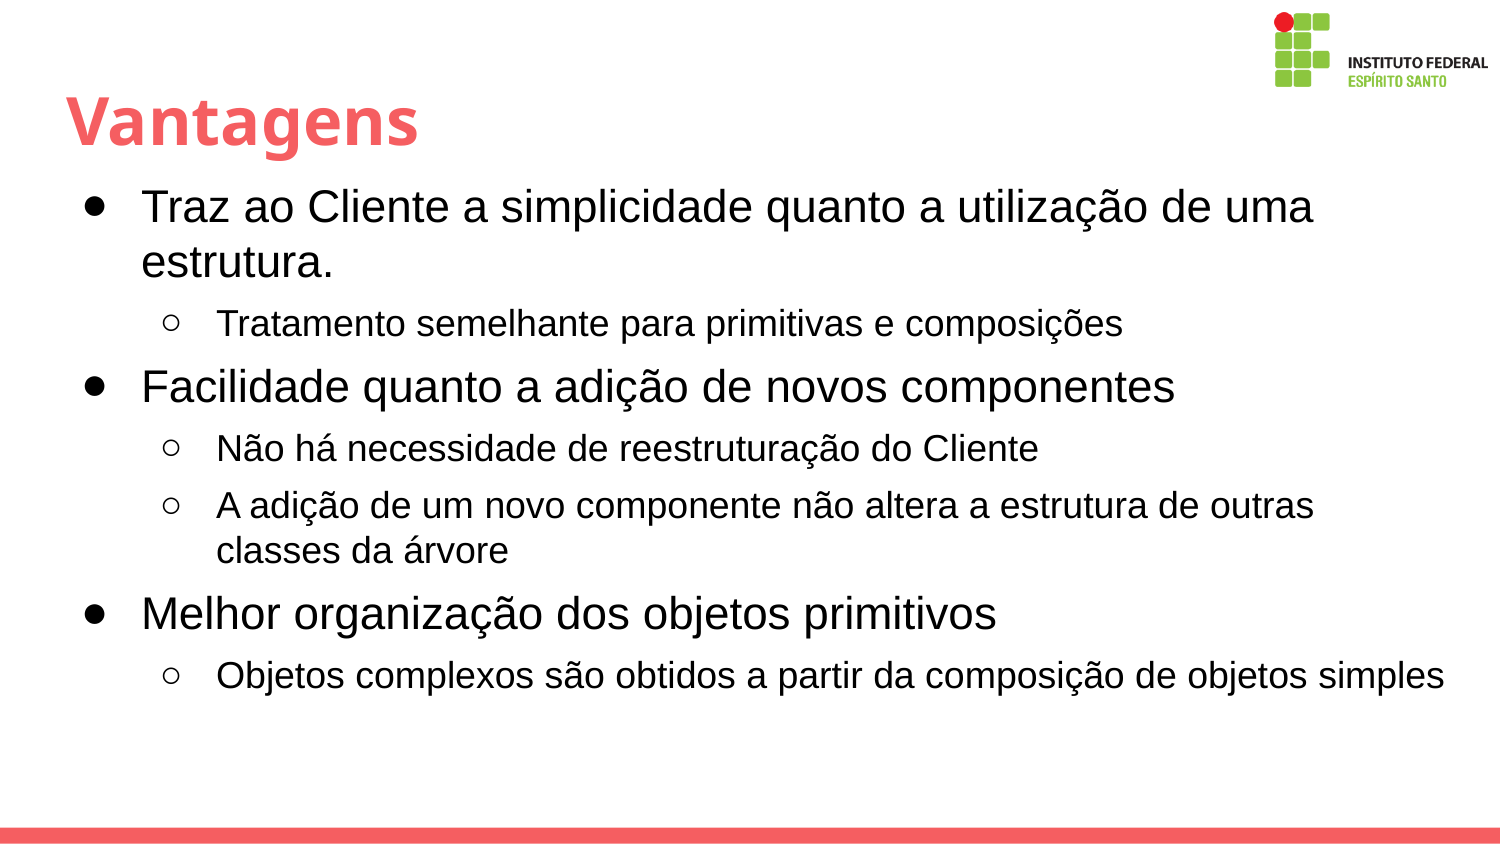

# Vantagens
Traz ao Cliente a simplicidade quanto a utilização de uma estrutura.
Tratamento semelhante para primitivas e composições
Facilidade quanto a adição de novos componentes
Não há necessidade de reestruturação do Cliente
A adição de um novo componente não altera a estrutura de outras classes da árvore
Melhor organização dos objetos primitivos
Objetos complexos são obtidos a partir da composição de objetos simples